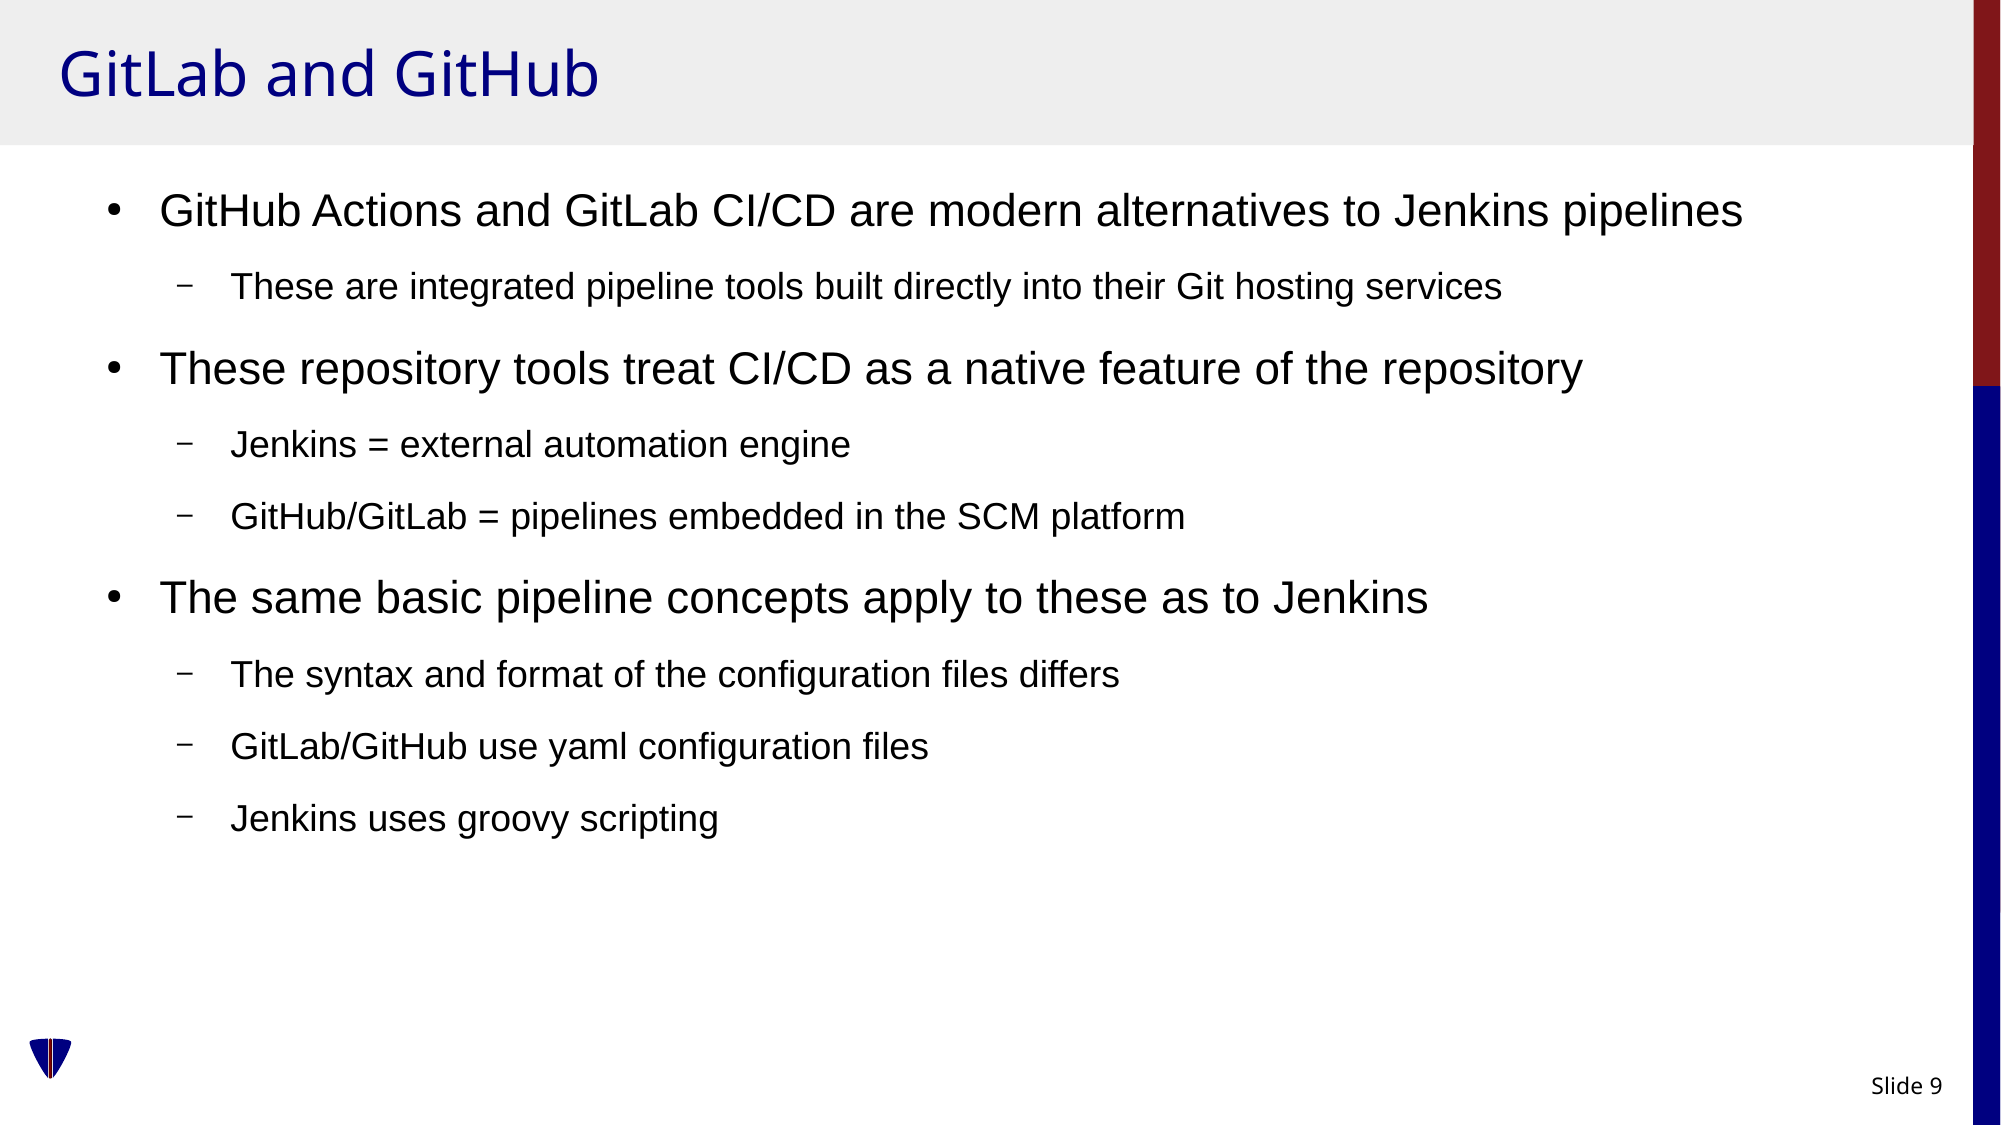

# GitLab and GitHub
GitHub Actions and GitLab CI/CD are modern alternatives to Jenkins pipelines
These are integrated pipeline tools built directly into their Git hosting services
These repository tools treat CI/CD as a native feature of the repository
Jenkins = external automation engine
GitHub/GitLab = pipelines embedded in the SCM platform
The same basic pipeline concepts apply to these as to Jenkins
The syntax and format of the configuration files differs
GitLab/GitHub use yaml configuration files
Jenkins uses groovy scripting